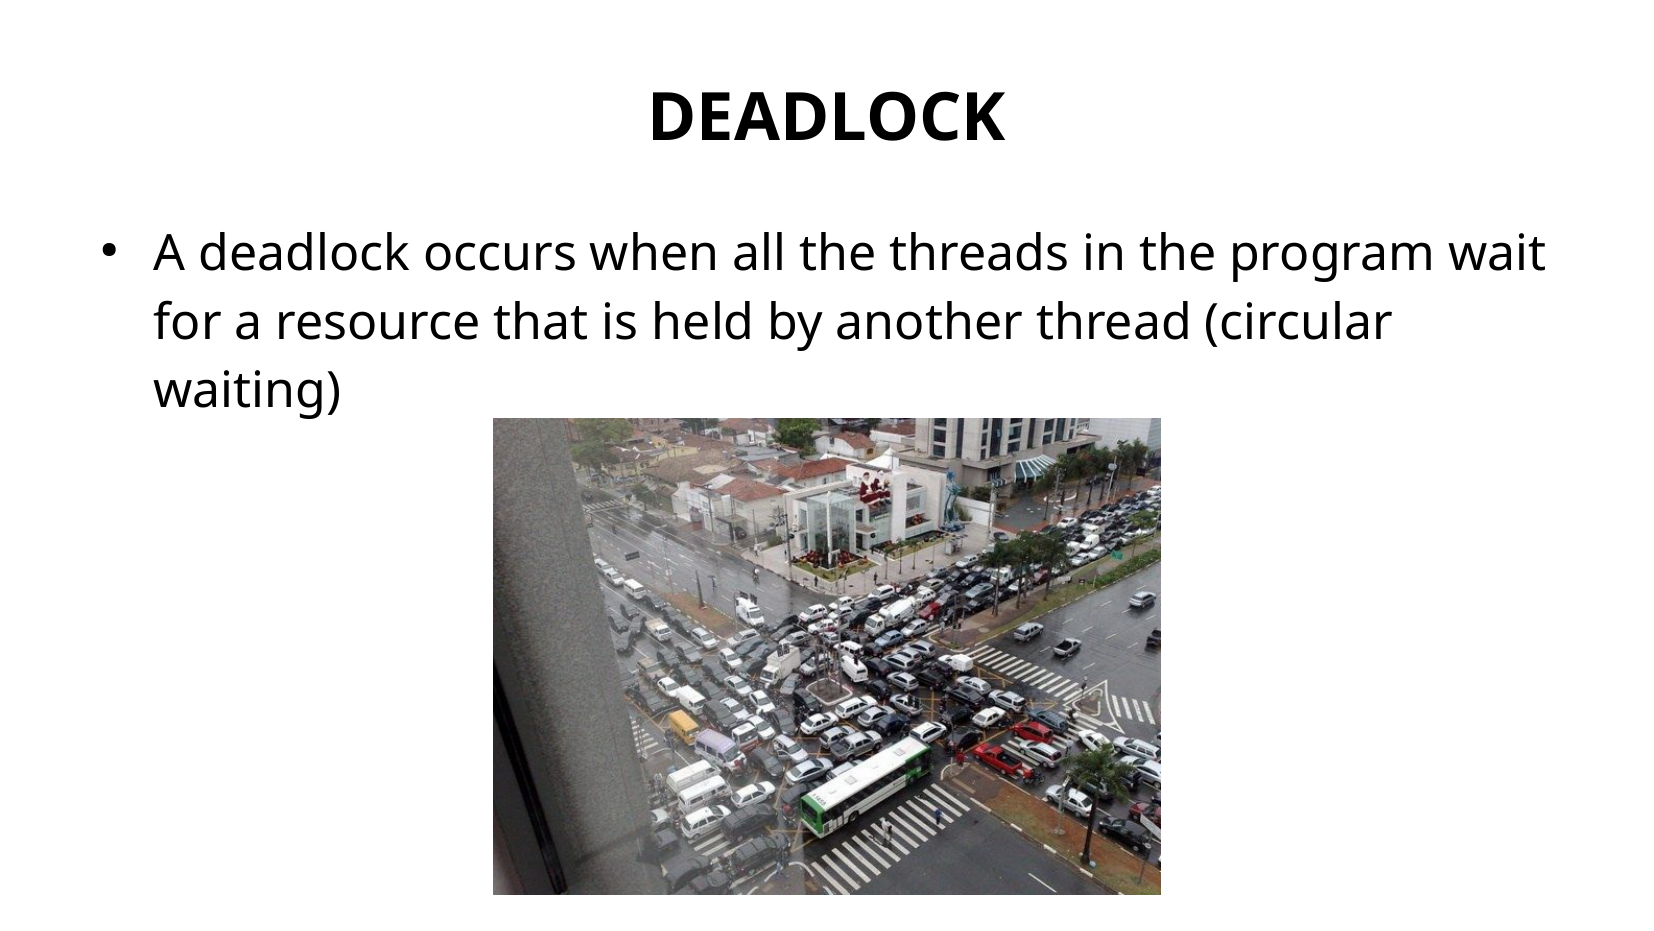

# DEADLOCK
A deadlock occurs when all the threads in the program wait for a resource that is held by another thread (circular waiting)